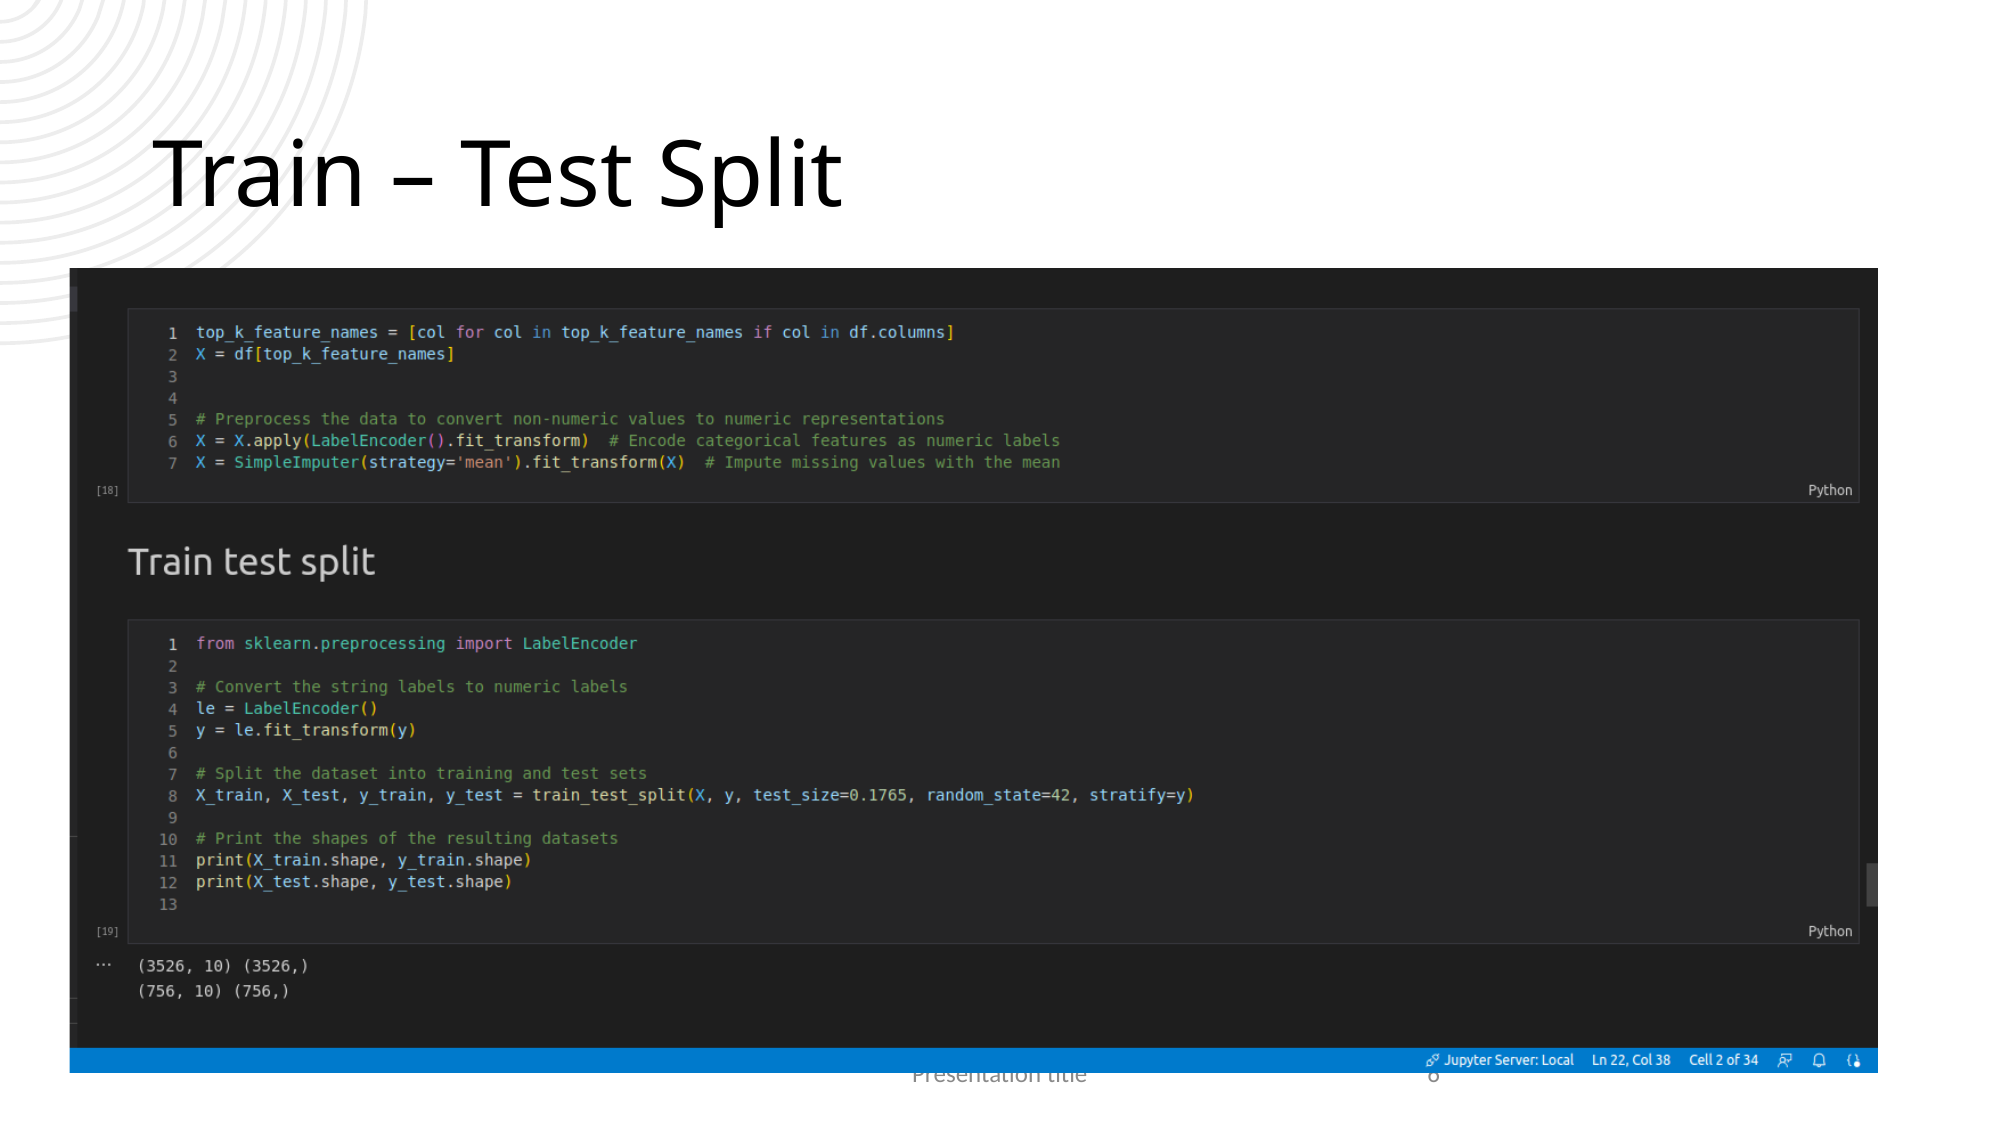

# Train – Test Split
Presentation title